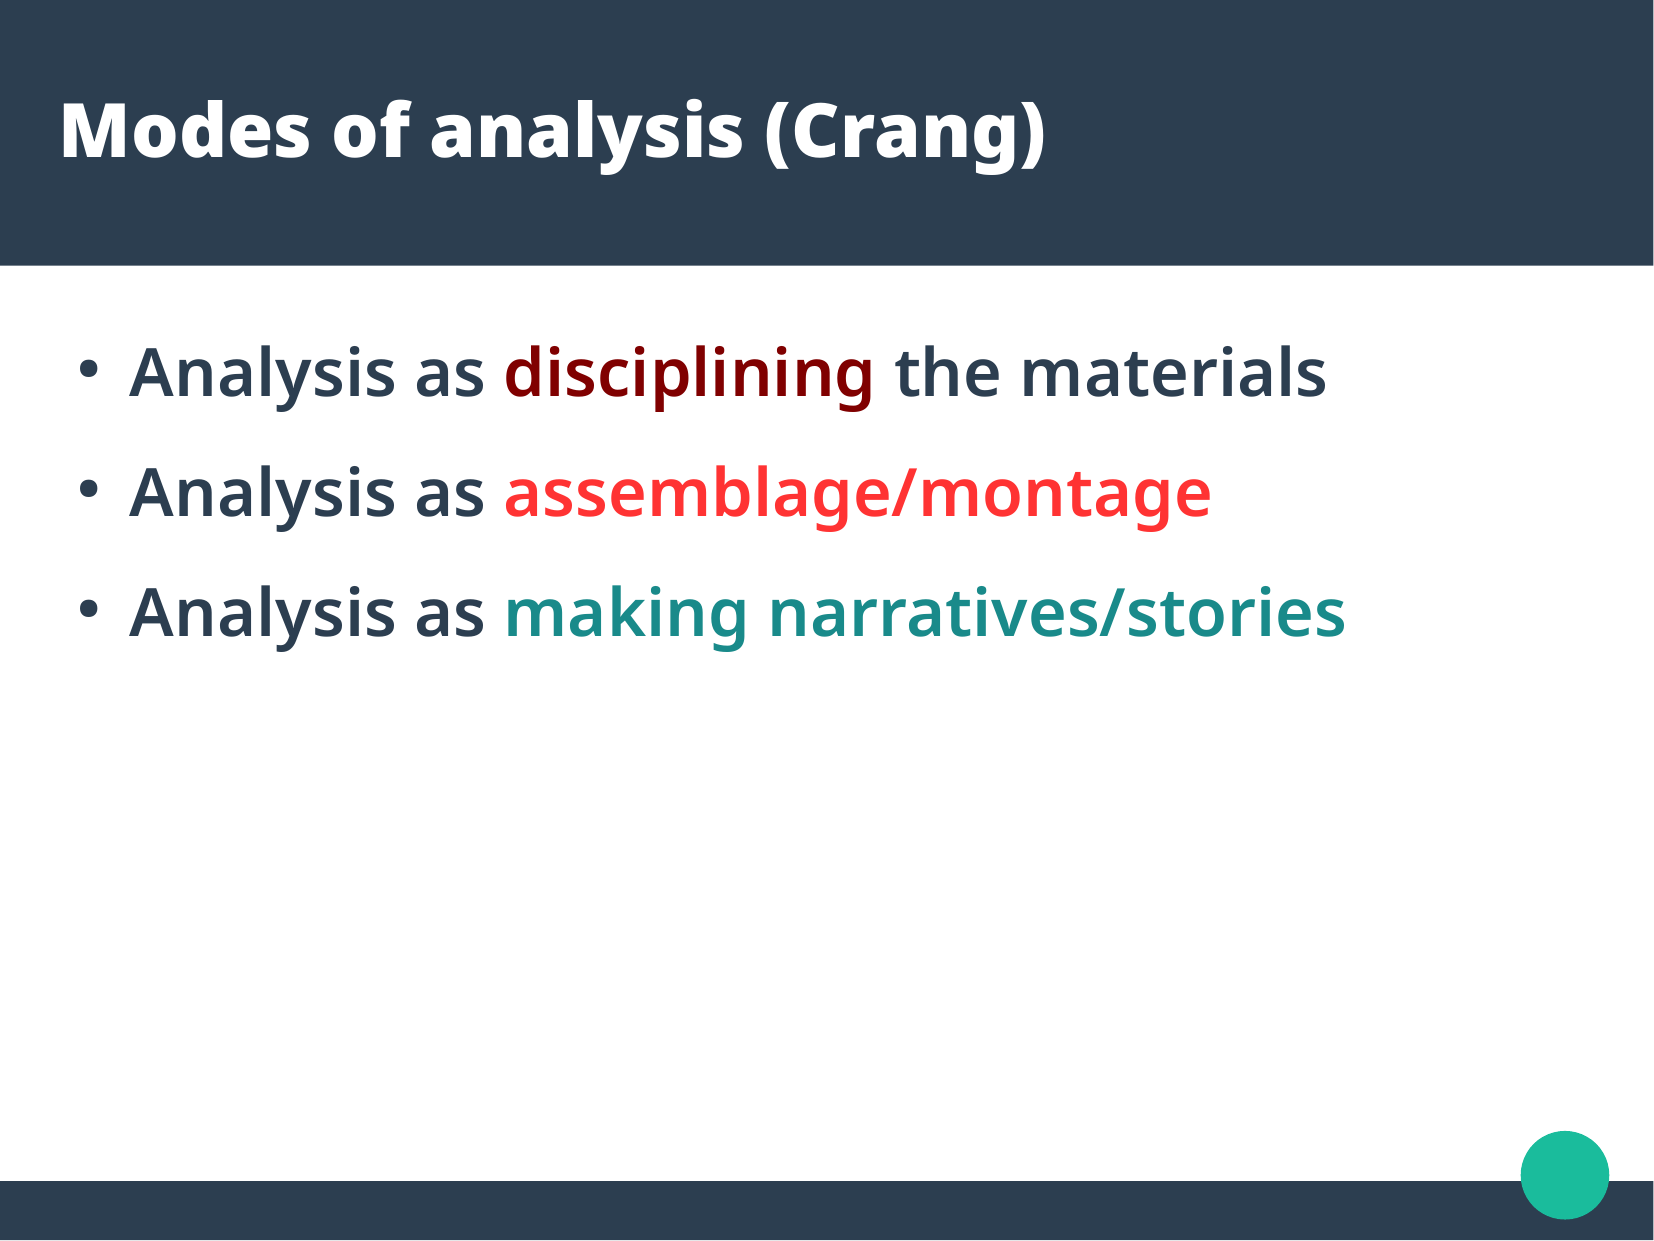

# Modes of analysis (Crang)
Analysis as disciplining the materials
Analysis as assemblage/montage
Analysis as making narratives/stories